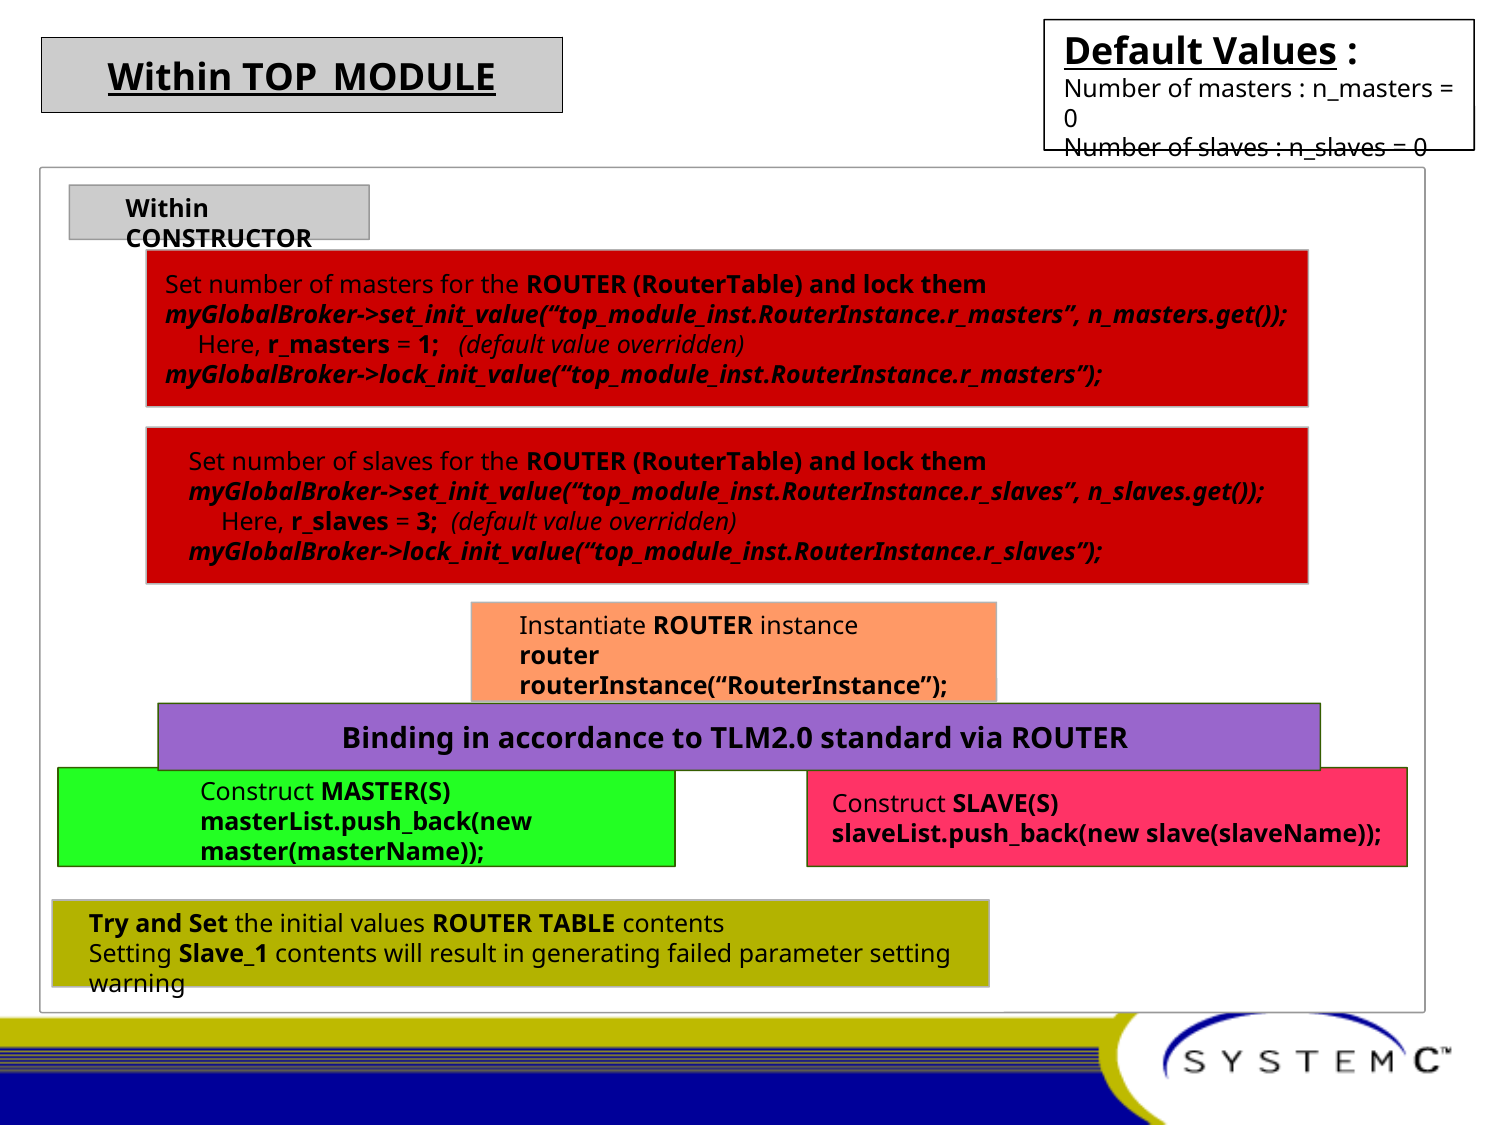

Default Values :
Number of masters : n_masters = 0
Number of slaves : n_slaves = 0
Within TOP_MODULE
Within CONSTRUCTOR
Set number of masters for the ROUTER (RouterTable) and lock them
myGlobalBroker->set_init_value(“top_module_inst.RouterInstance.r_masters”, n_masters.get());
 Here, r_masters = 1; (default value overridden)
myGlobalBroker->lock_init_value(“top_module_inst.RouterInstance.r_masters”);
Set number of slaves for the ROUTER (RouterTable) and lock them
myGlobalBroker->set_init_value(“top_module_inst.RouterInstance.r_slaves”, n_slaves.get());
 Here, r_slaves = 3; (default value overridden)
myGlobalBroker->lock_init_value(“top_module_inst.RouterInstance.r_slaves”);
Instantiate ROUTER instance
router routerInstance(“RouterInstance”);
Binding in accordance to TLM2.0 standard via ROUTER
Construct MASTER(S)
masterList.push_back(new master(masterName));
Construct SLAVE(S)
slaveList.push_back(new slave(slaveName));
Try and Set the initial values ROUTER TABLE contents
Setting Slave_1 contents will result in generating failed parameter setting warning